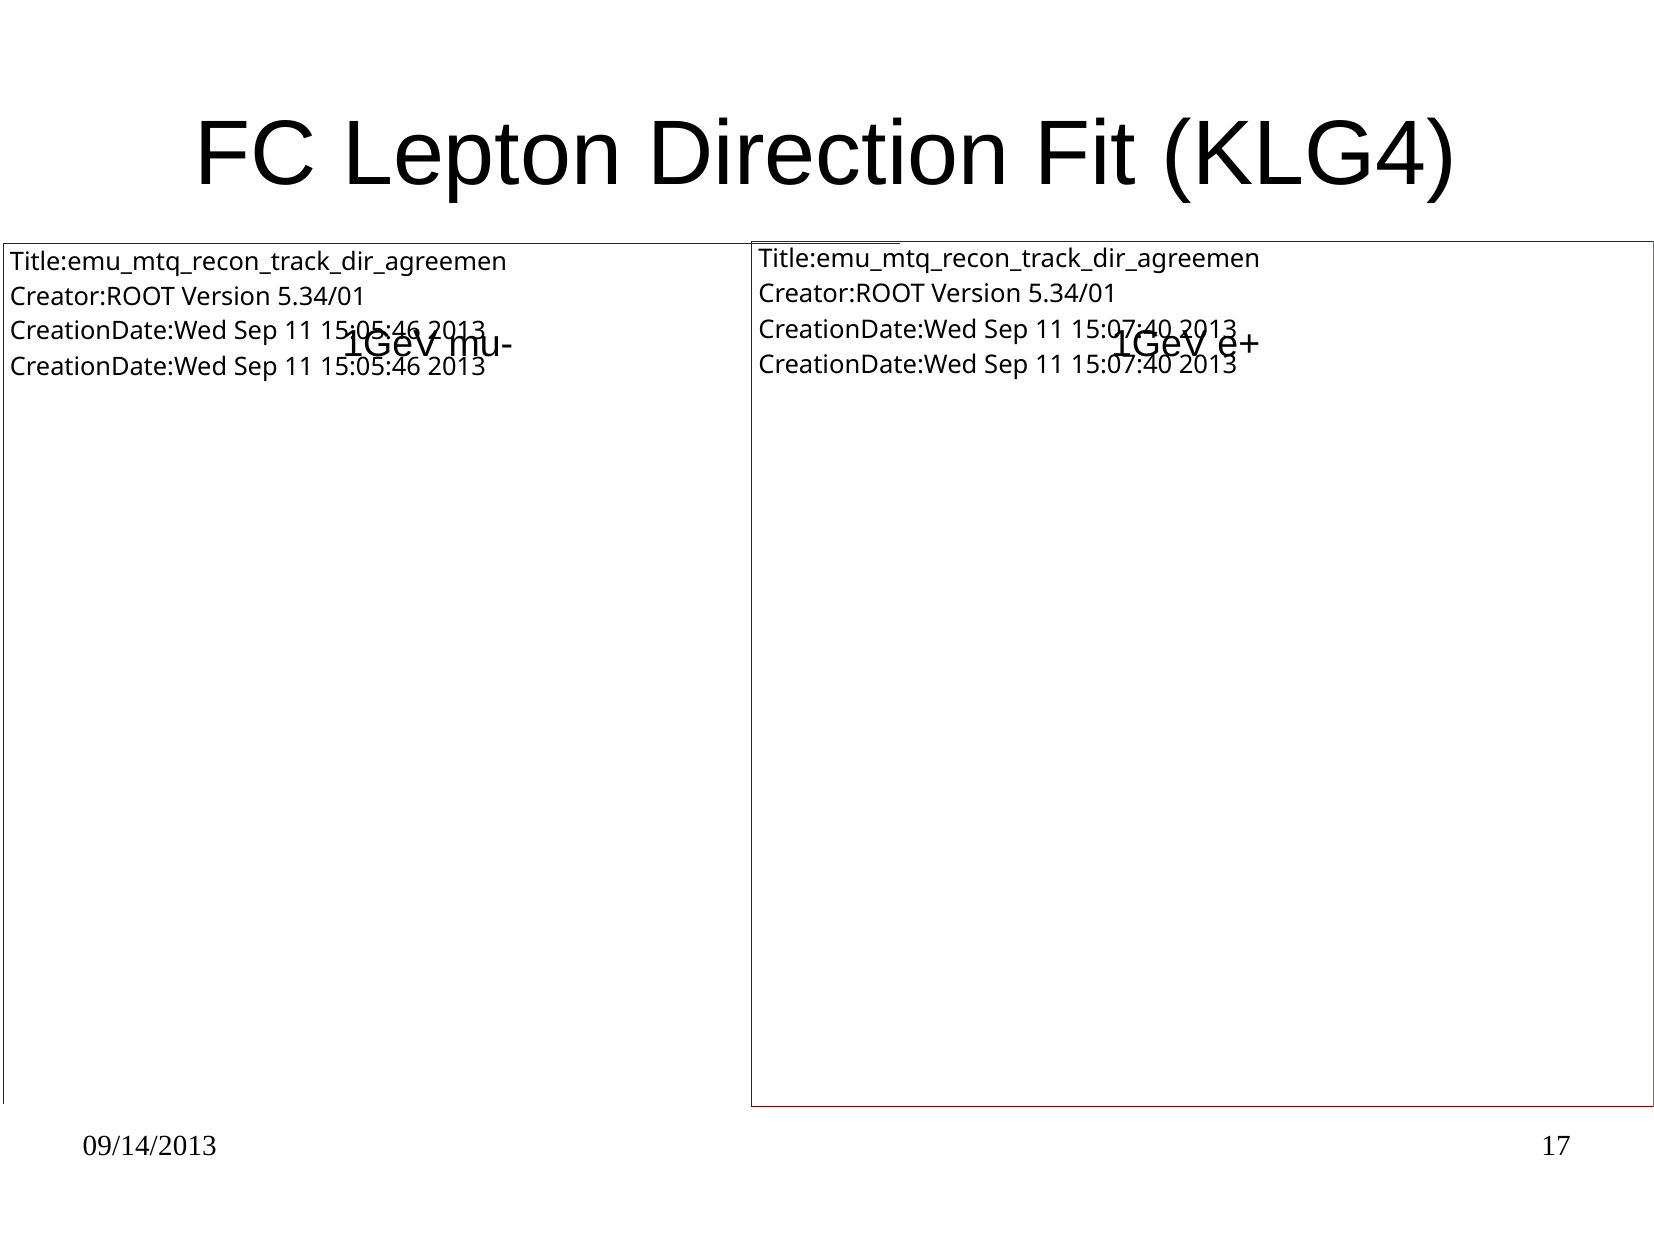

# FC Lepton Direction Fit (KLG4)
1GeV mu-
1GeV e+
09/14/2013
17